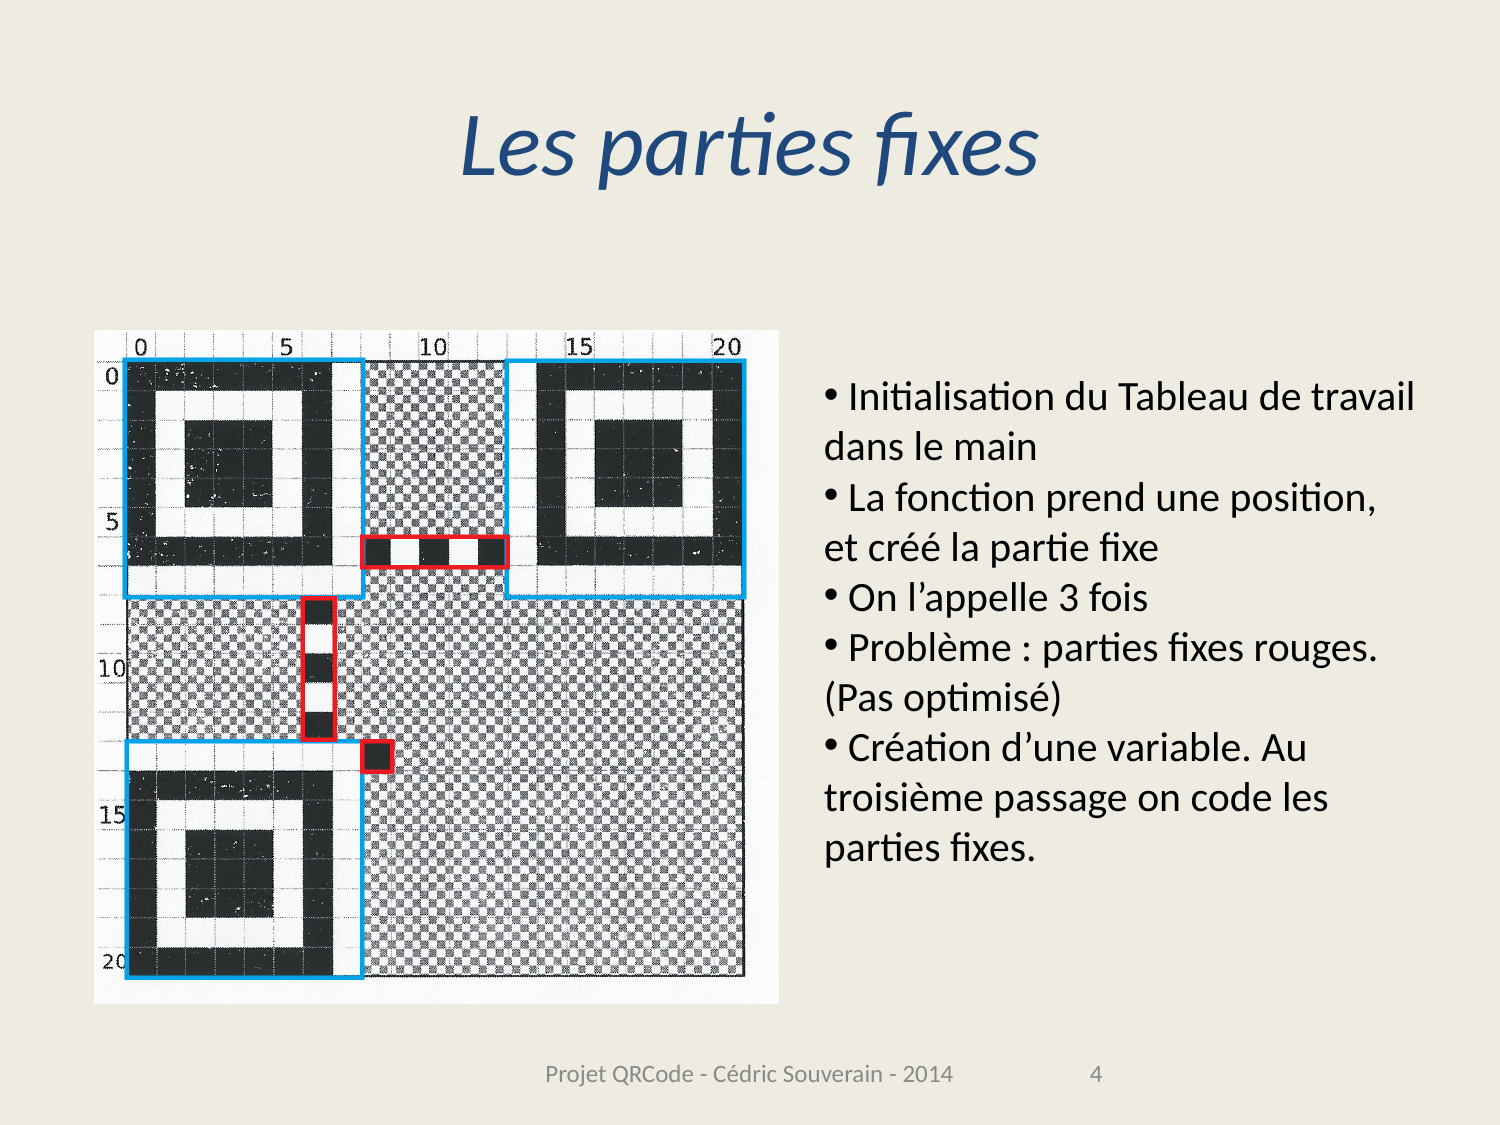

# Les parties fixes
 Initialisation du Tableau de travail dans le main
 La fonction prend une position, et créé la partie fixe
 On l’appelle 3 fois
 Problème : parties fixes rouges. (Pas optimisé)
 Création d’une variable. Au troisième passage on code les parties fixes.
Projet QRCode - Cédric Souverain - 2014